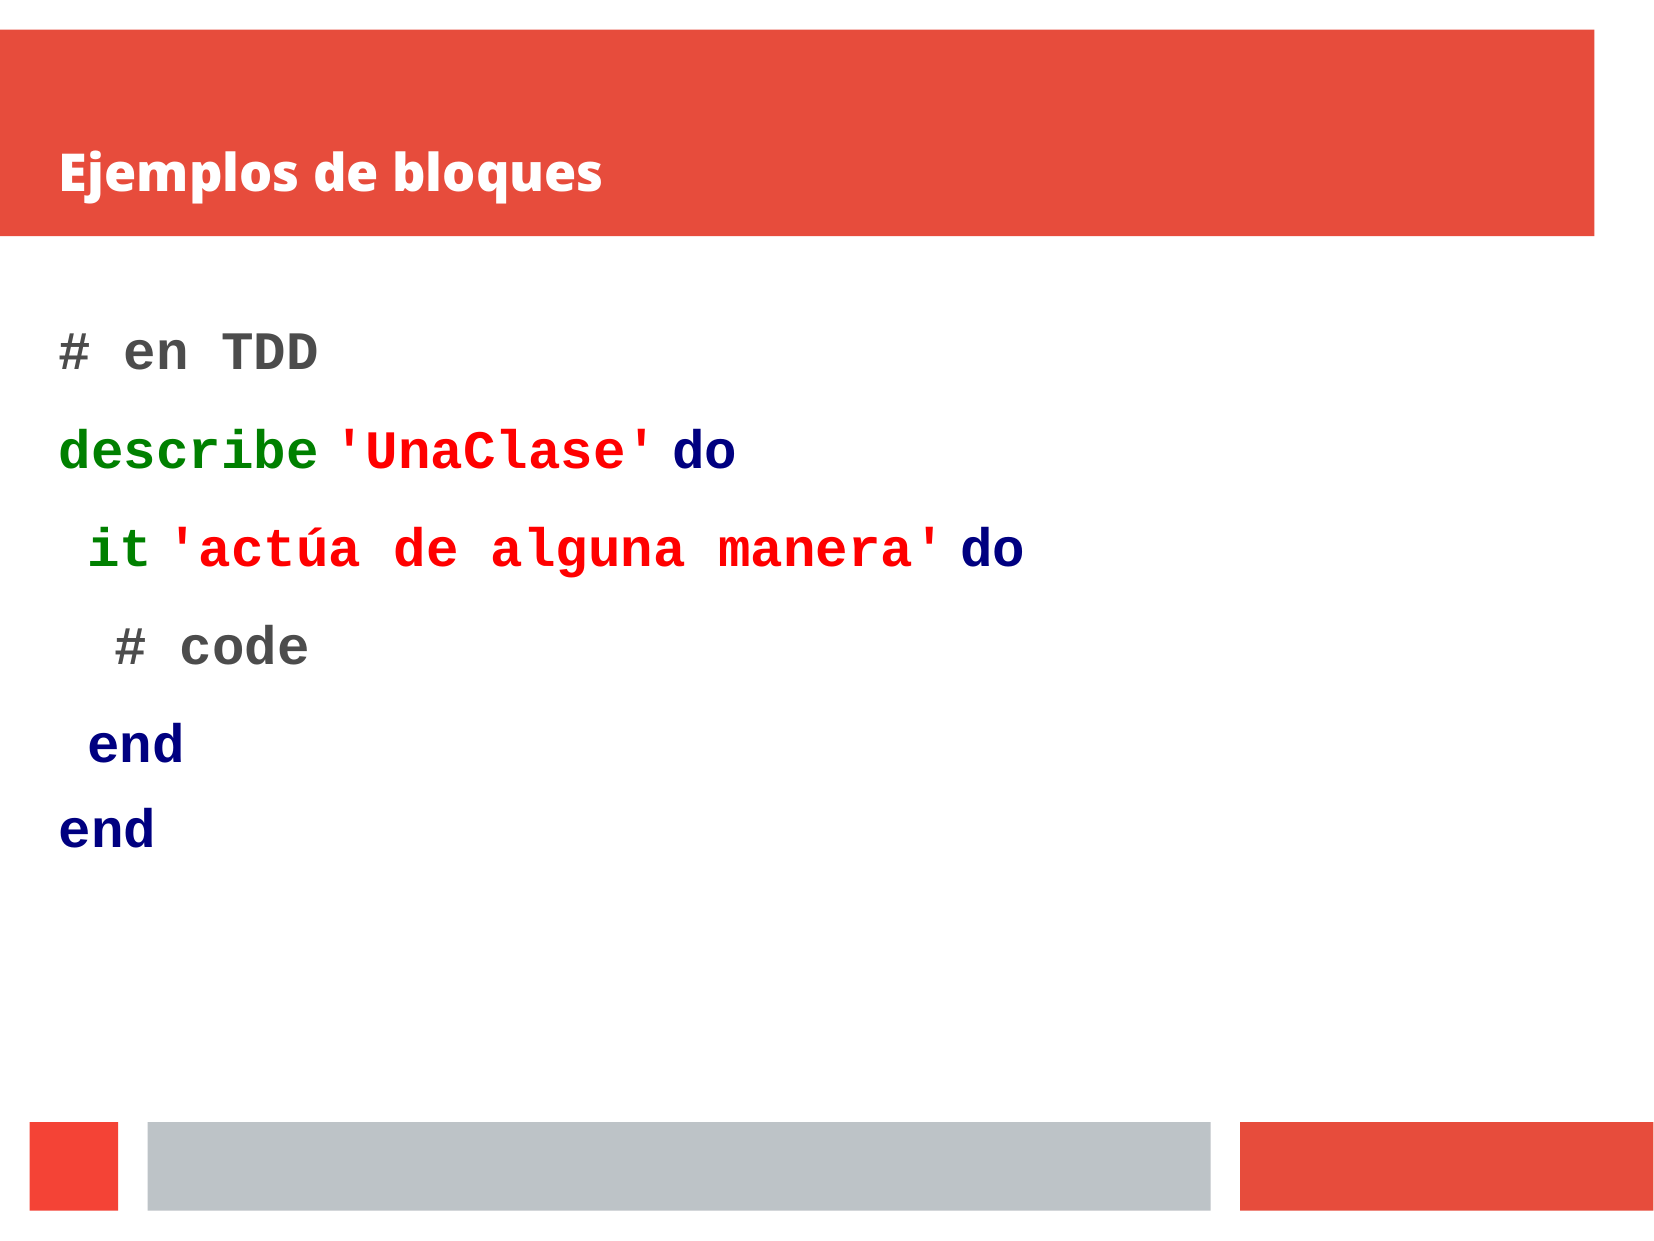

# Ejemplos de bloques
# en TDD
describe 'UnaClase' do
 it 'actúa de alguna manera' do
 # code
 end
end